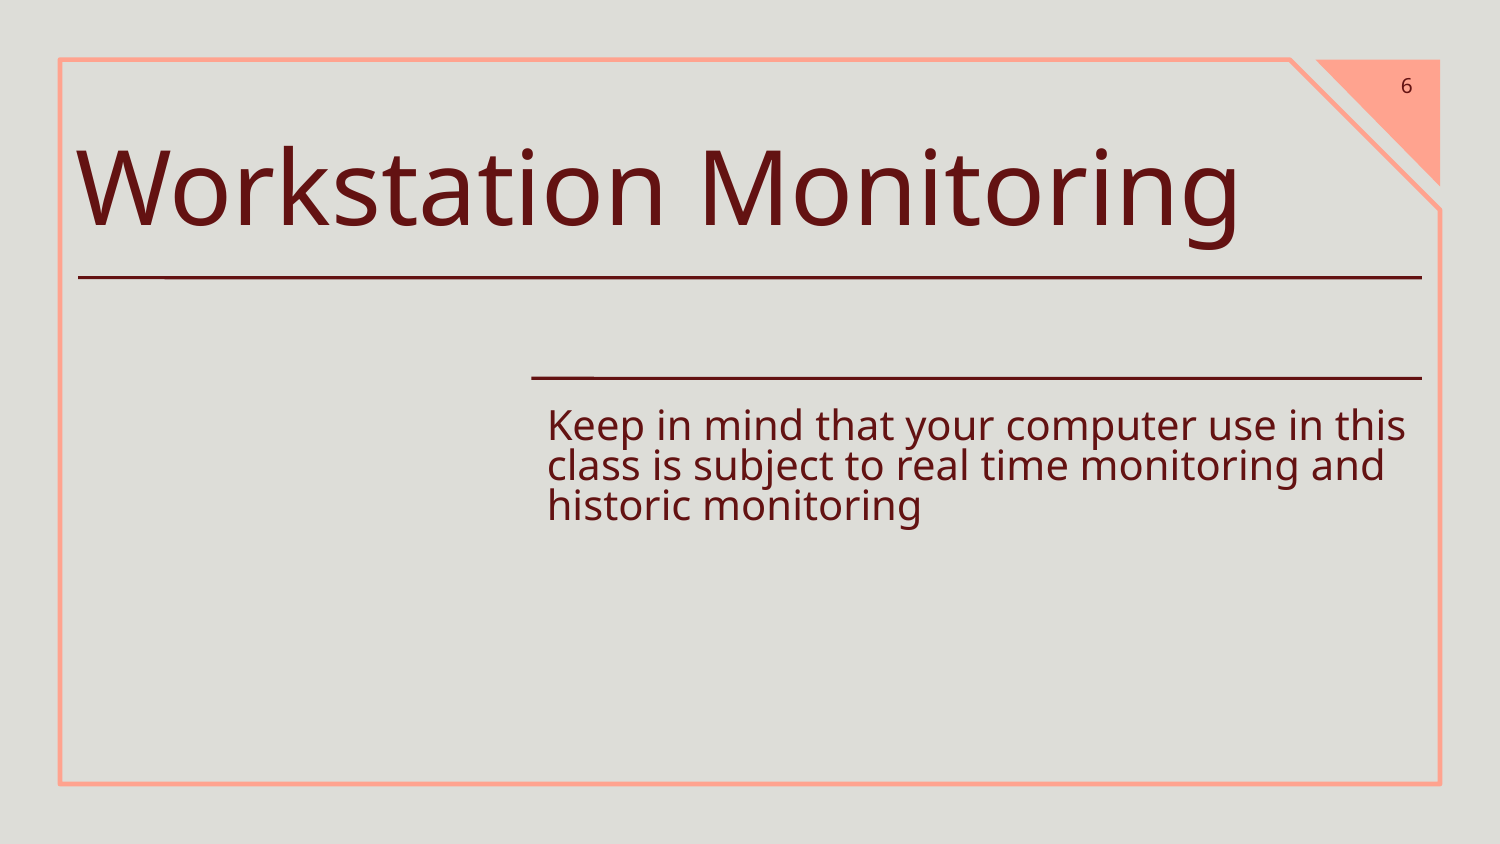

#
Workstation Monitoring
Keep in mind that your computer use in this class is subject to real time monitoring and historic monitoring